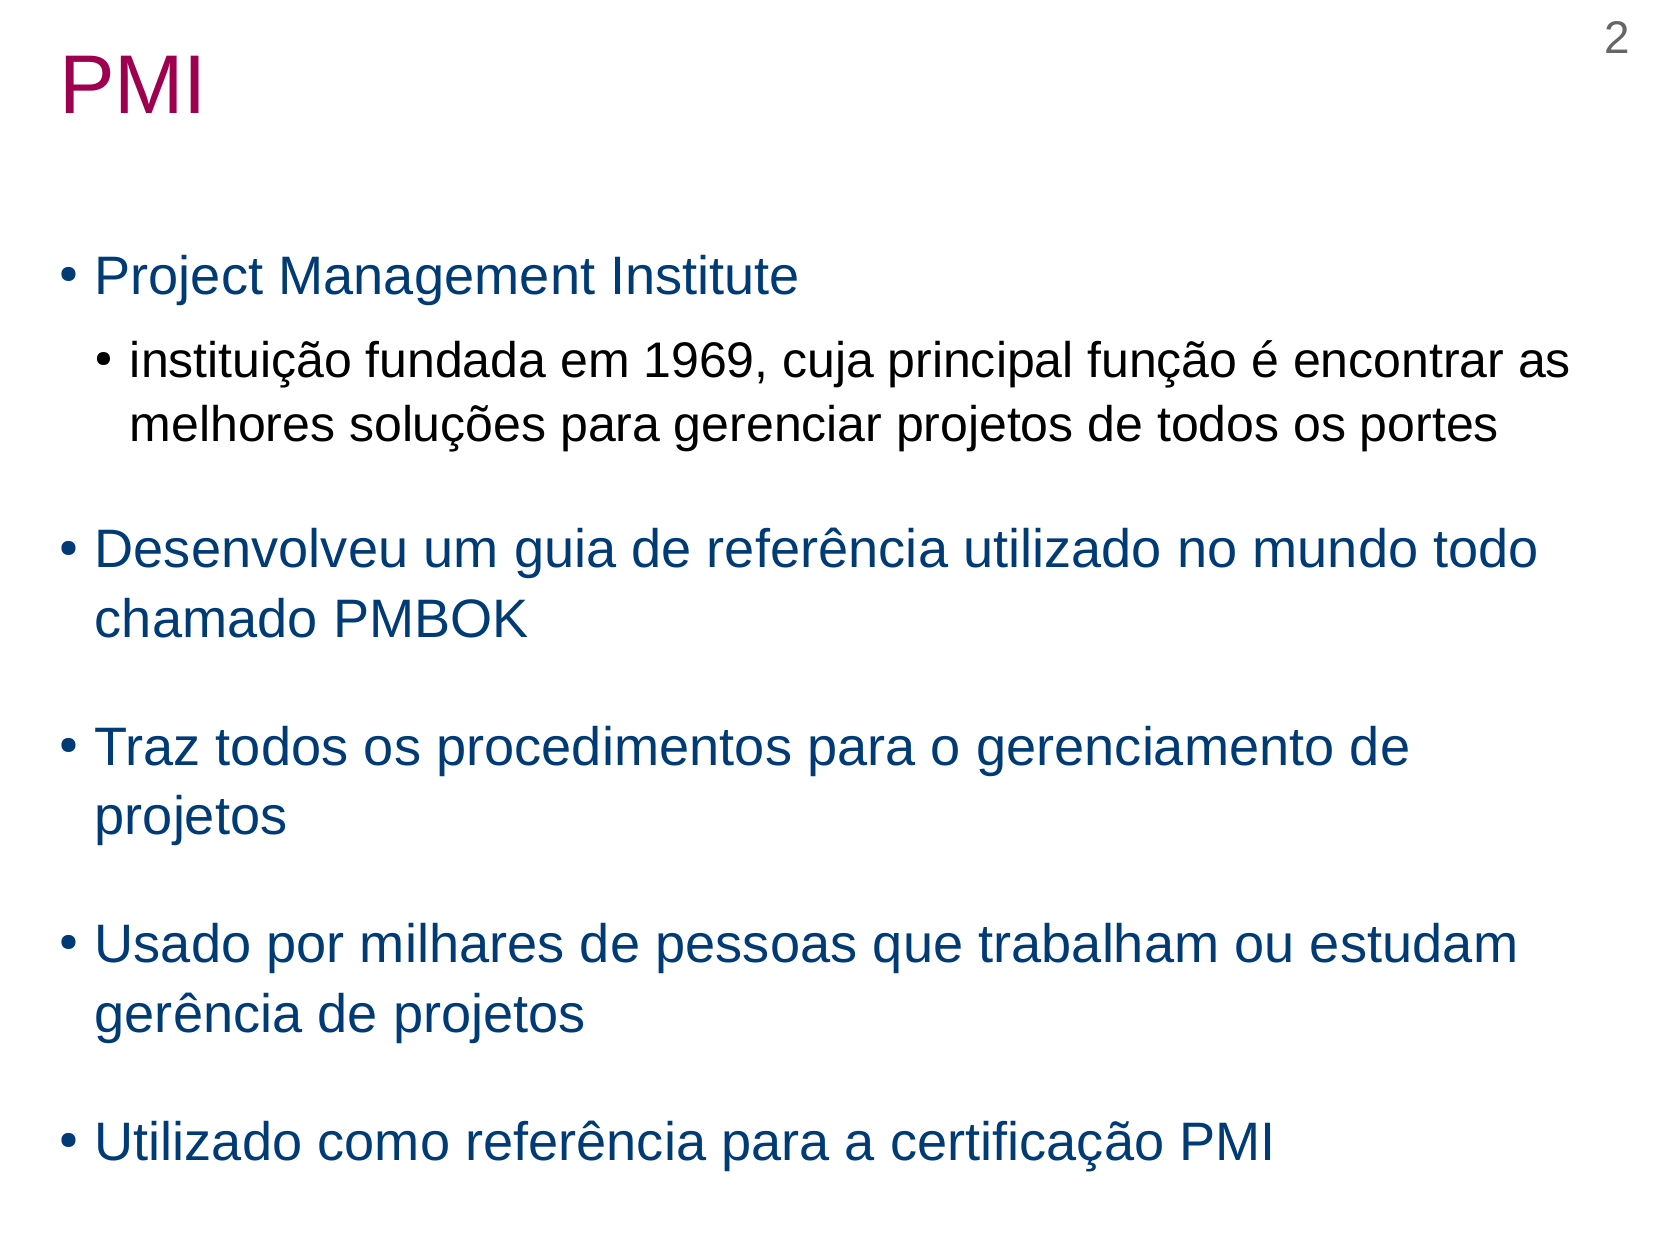

2
# PMI
Project Management Institute
instituição fundada em 1969, cuja principal função é encontrar as melhores soluções para gerenciar projetos de todos os portes
Desenvolveu um guia de referência utilizado no mundo todo chamado PMBOK
Traz todos os procedimentos para o gerenciamento de projetos
Usado por milhares de pessoas que trabalham ou estudam gerência de projetos
Utilizado como referência para a certificação PMI